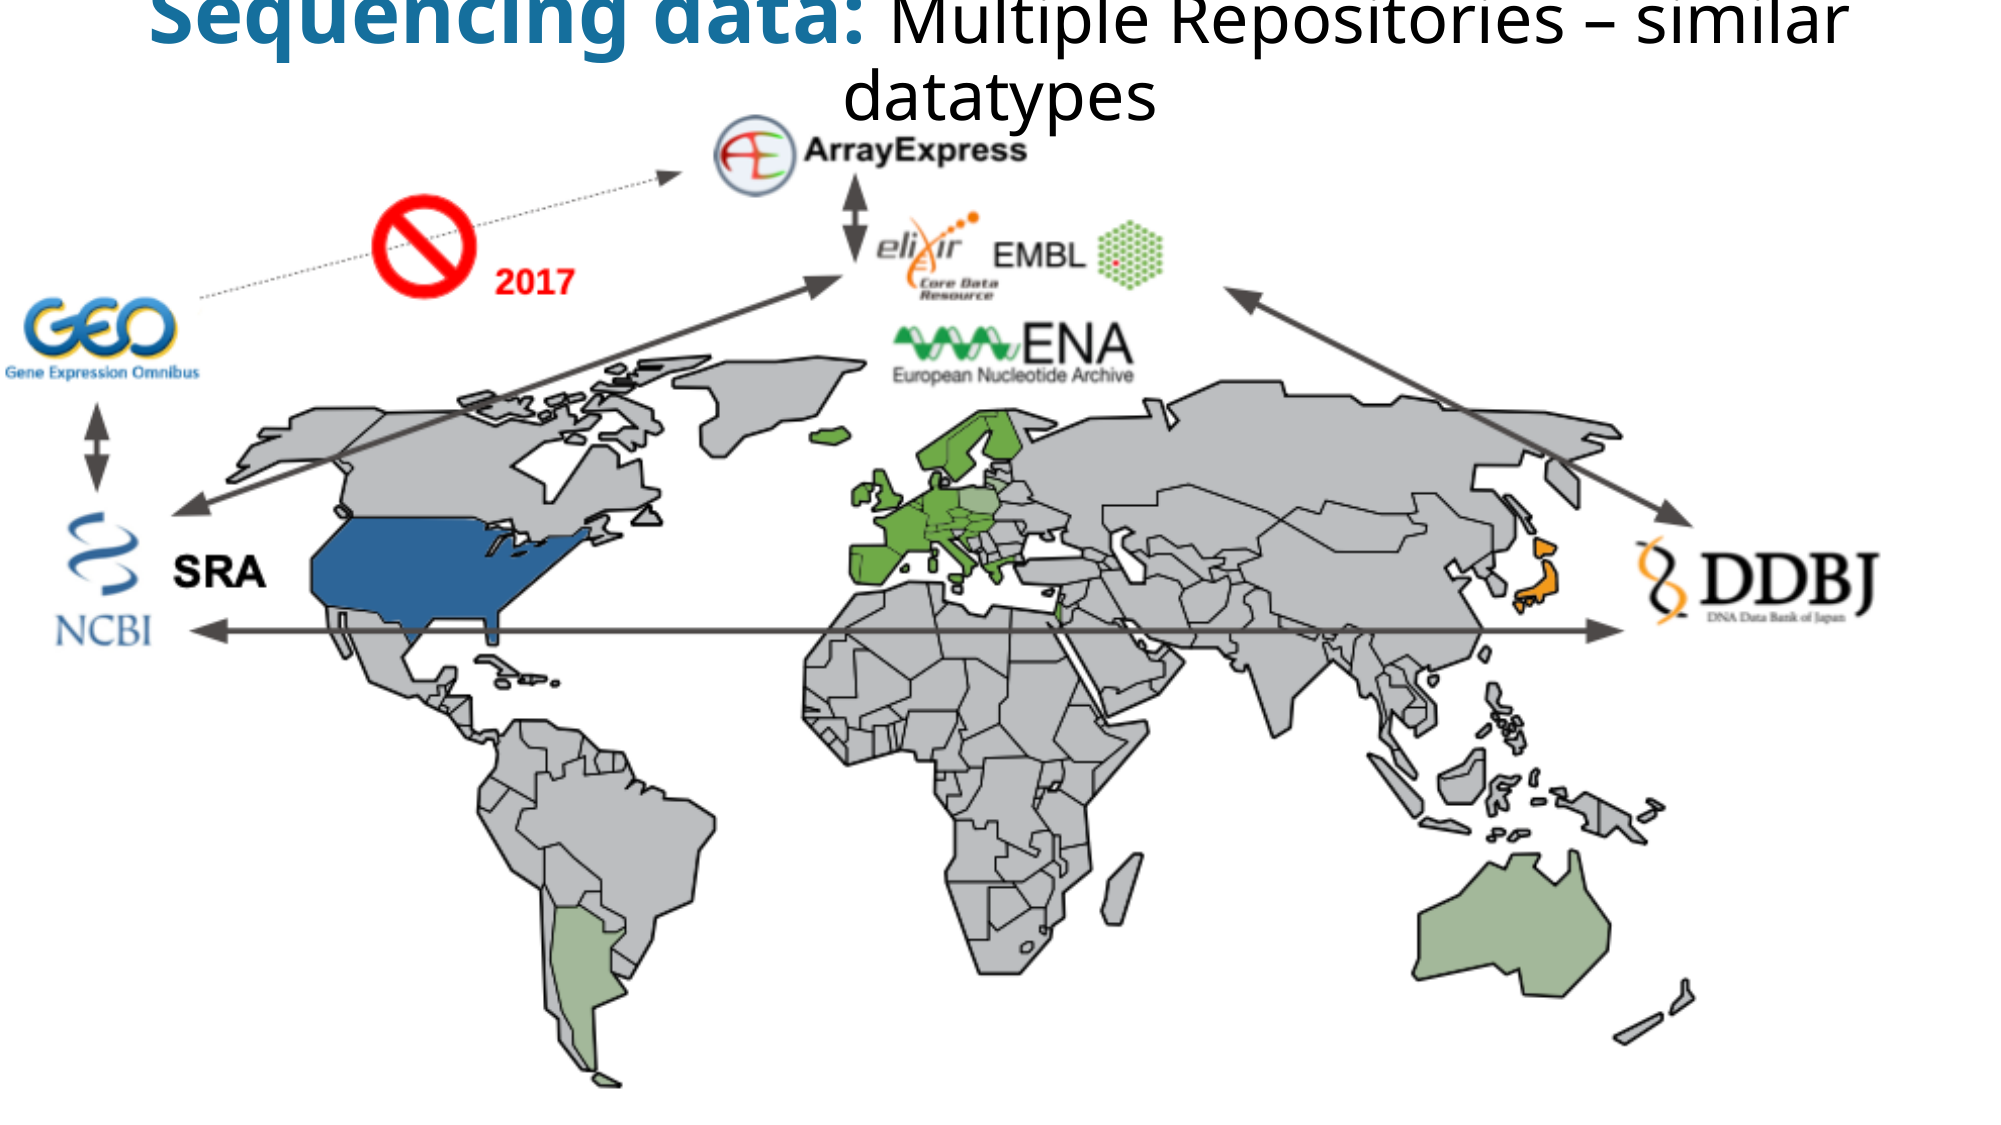

# Sequencing data: Multiple Repositories – similar datatypes